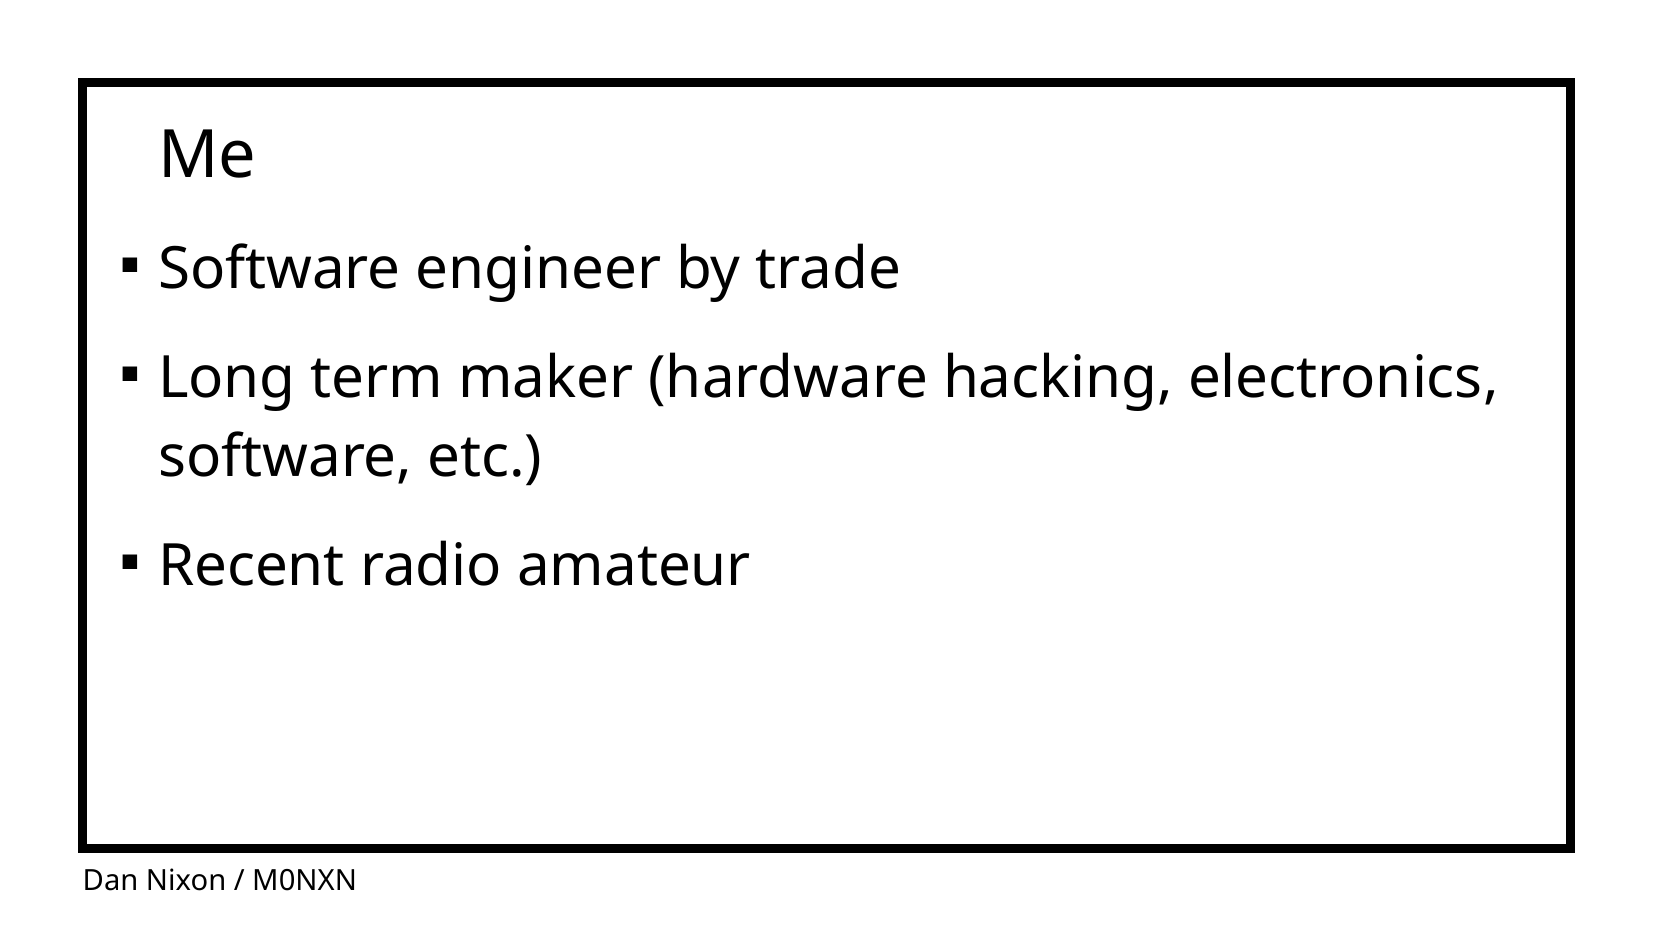

# Me
Software engineer by trade
Long term maker (hardware hacking, electronics, software, etc.)
Recent radio amateur